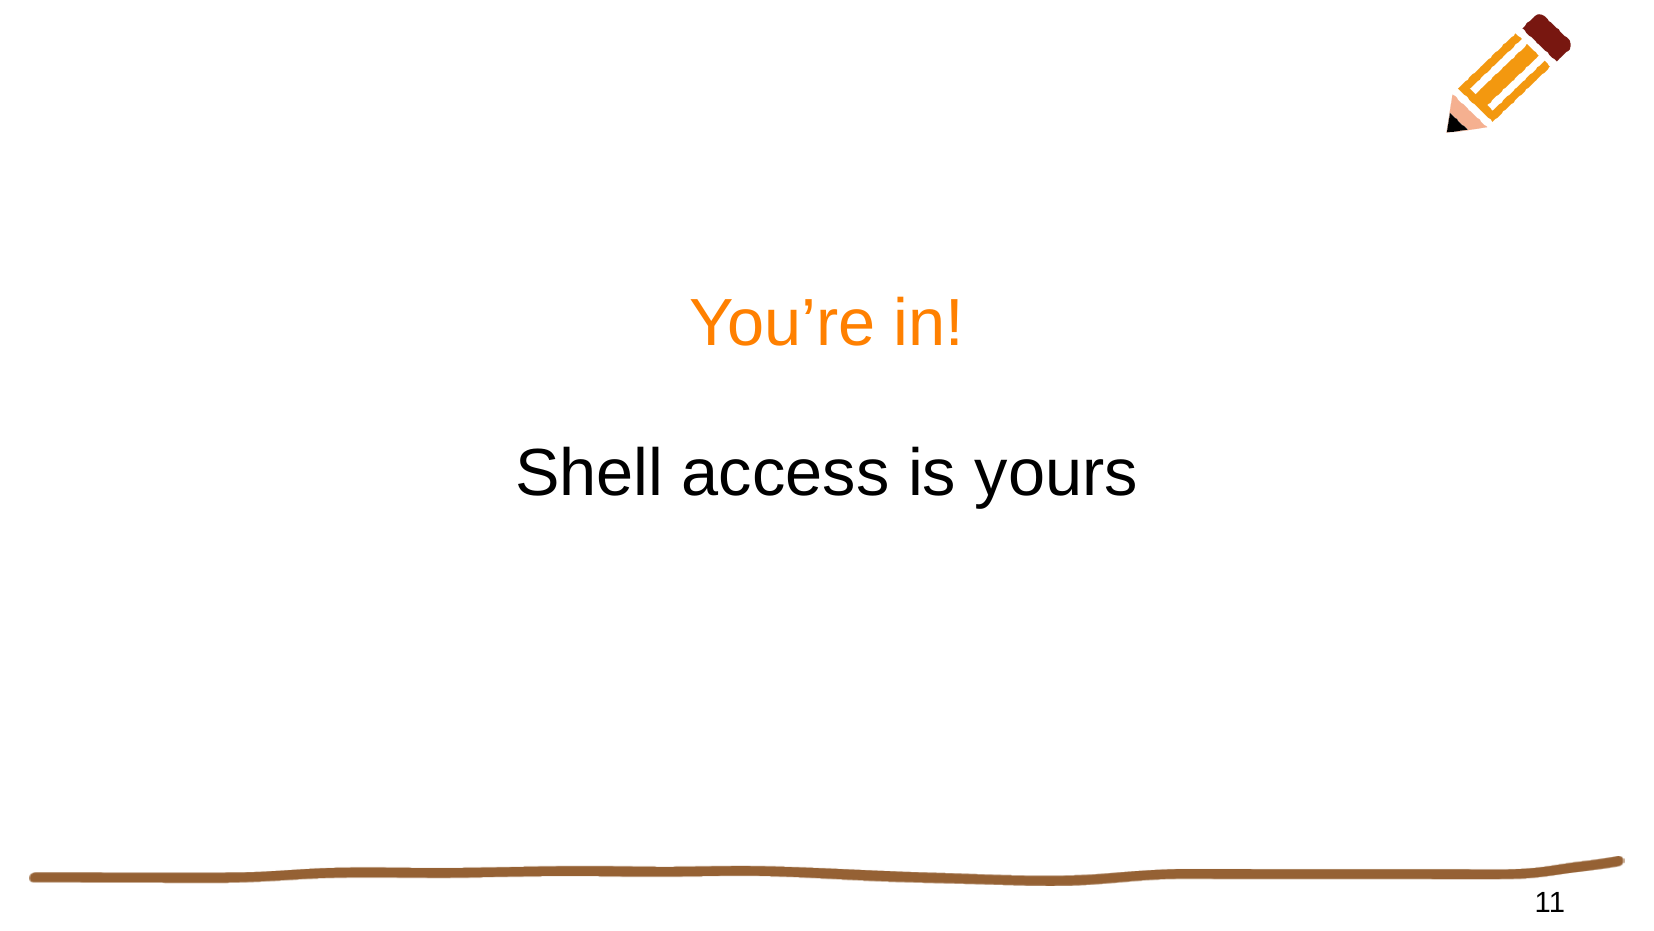

# You’re in!
Shell access is yours
11